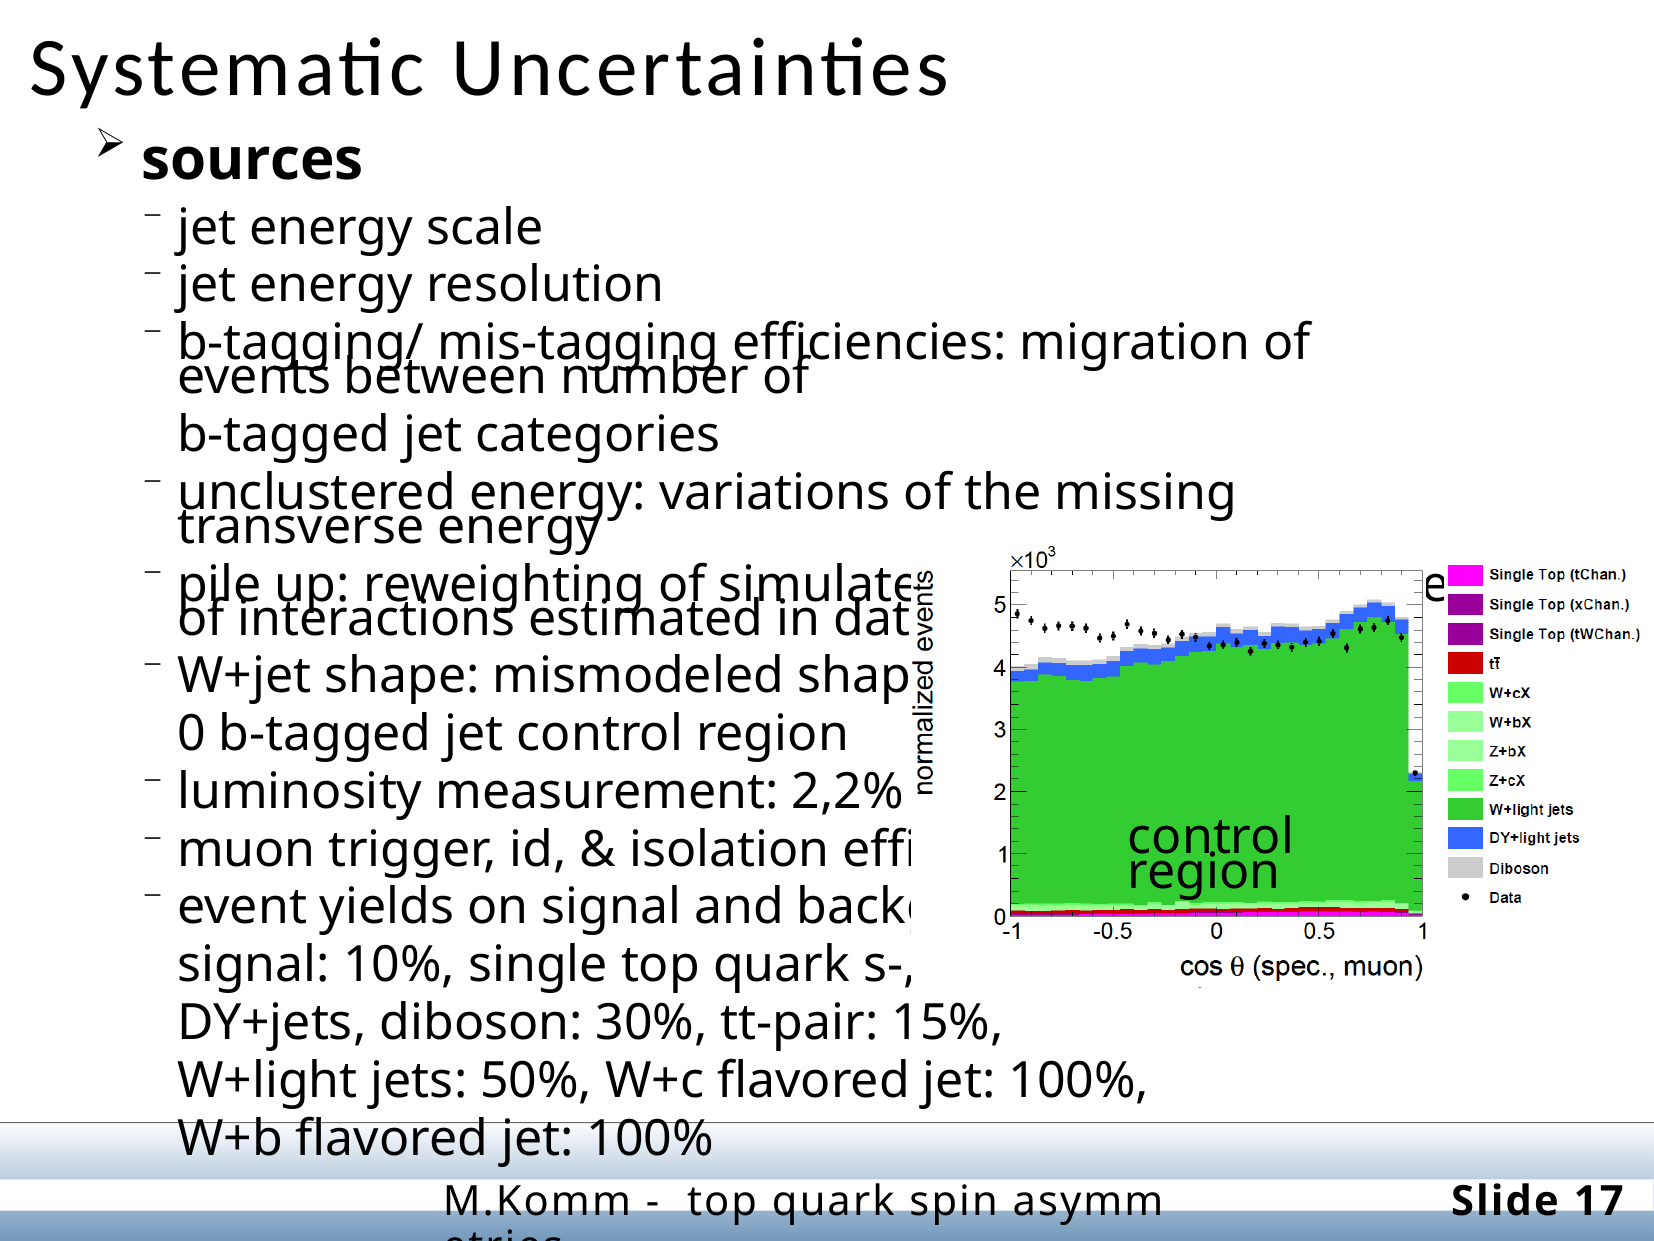

# Systematic Uncertainties
sources
jet energy scale
jet energy resolution
b-tagging/ mis-tagging efficiencies: migration of events between number of
b-tagged jet categories
unclustered energy: variations of the missing transverse energy
pile up: reweighting of simulated events to the number of interactions estimated in data
W+jet shape: mismodeled shape in 2 jets and
0 b-tagged jet control region
luminosity measurement: 2,2%
muon trigger, id, & isolation efficiency: 3%
event yields on signal and background:
signal: 10%, single top quark s-, tW-channel,
DY+jets, diboson: 30%, tt-pair: 15%,
W+light jets: 50%, W+c flavored jet: 100%,
W+b flavored jet: 100%
control region
M.Komm - top quark spin asymmetries
17